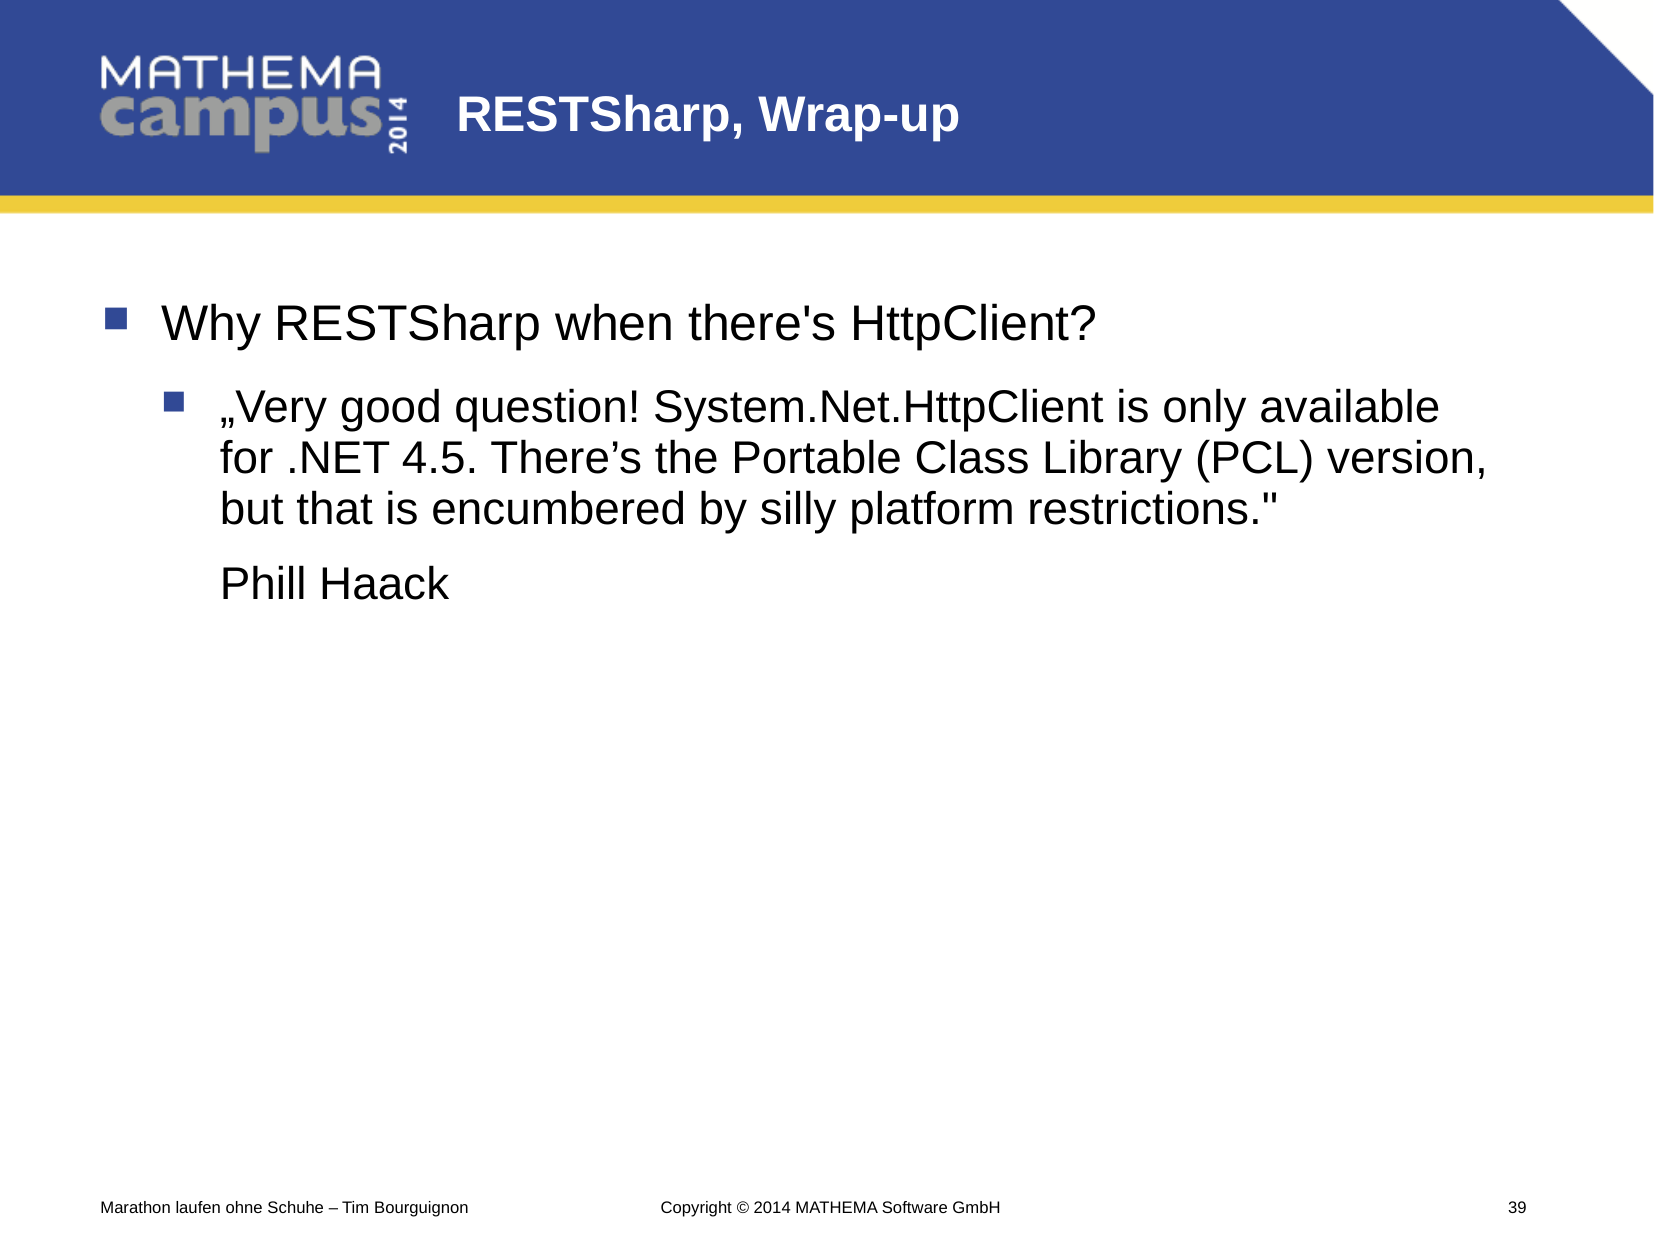

# RESTSharp, Wrap-up
Why RESTSharp when there's HttpClient?
„Very good question! System.Net.HttpClient is only available for .NET 4.5. There’s the Portable Class Library (PCL) version, but that is encumbered by silly platform restrictions."
Phill Haack